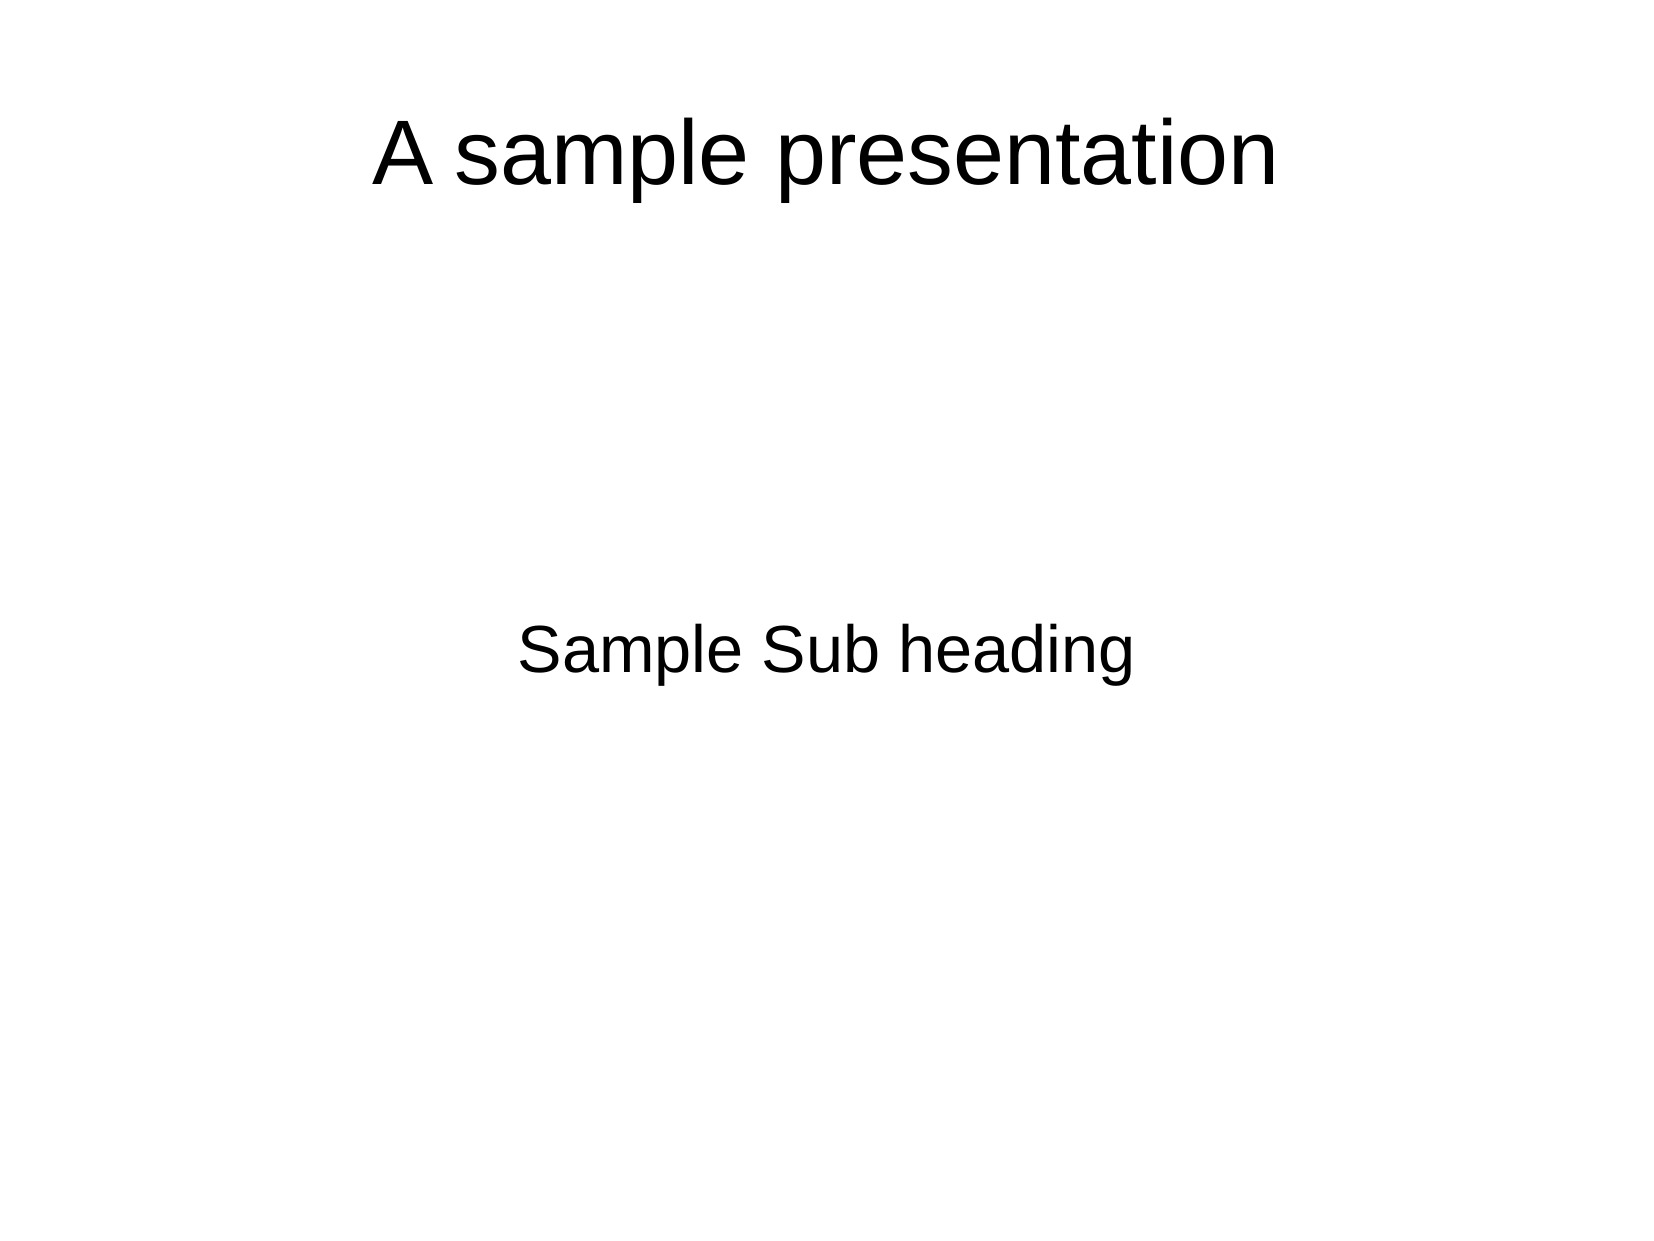

# A sample presentation
Sample Sub heading